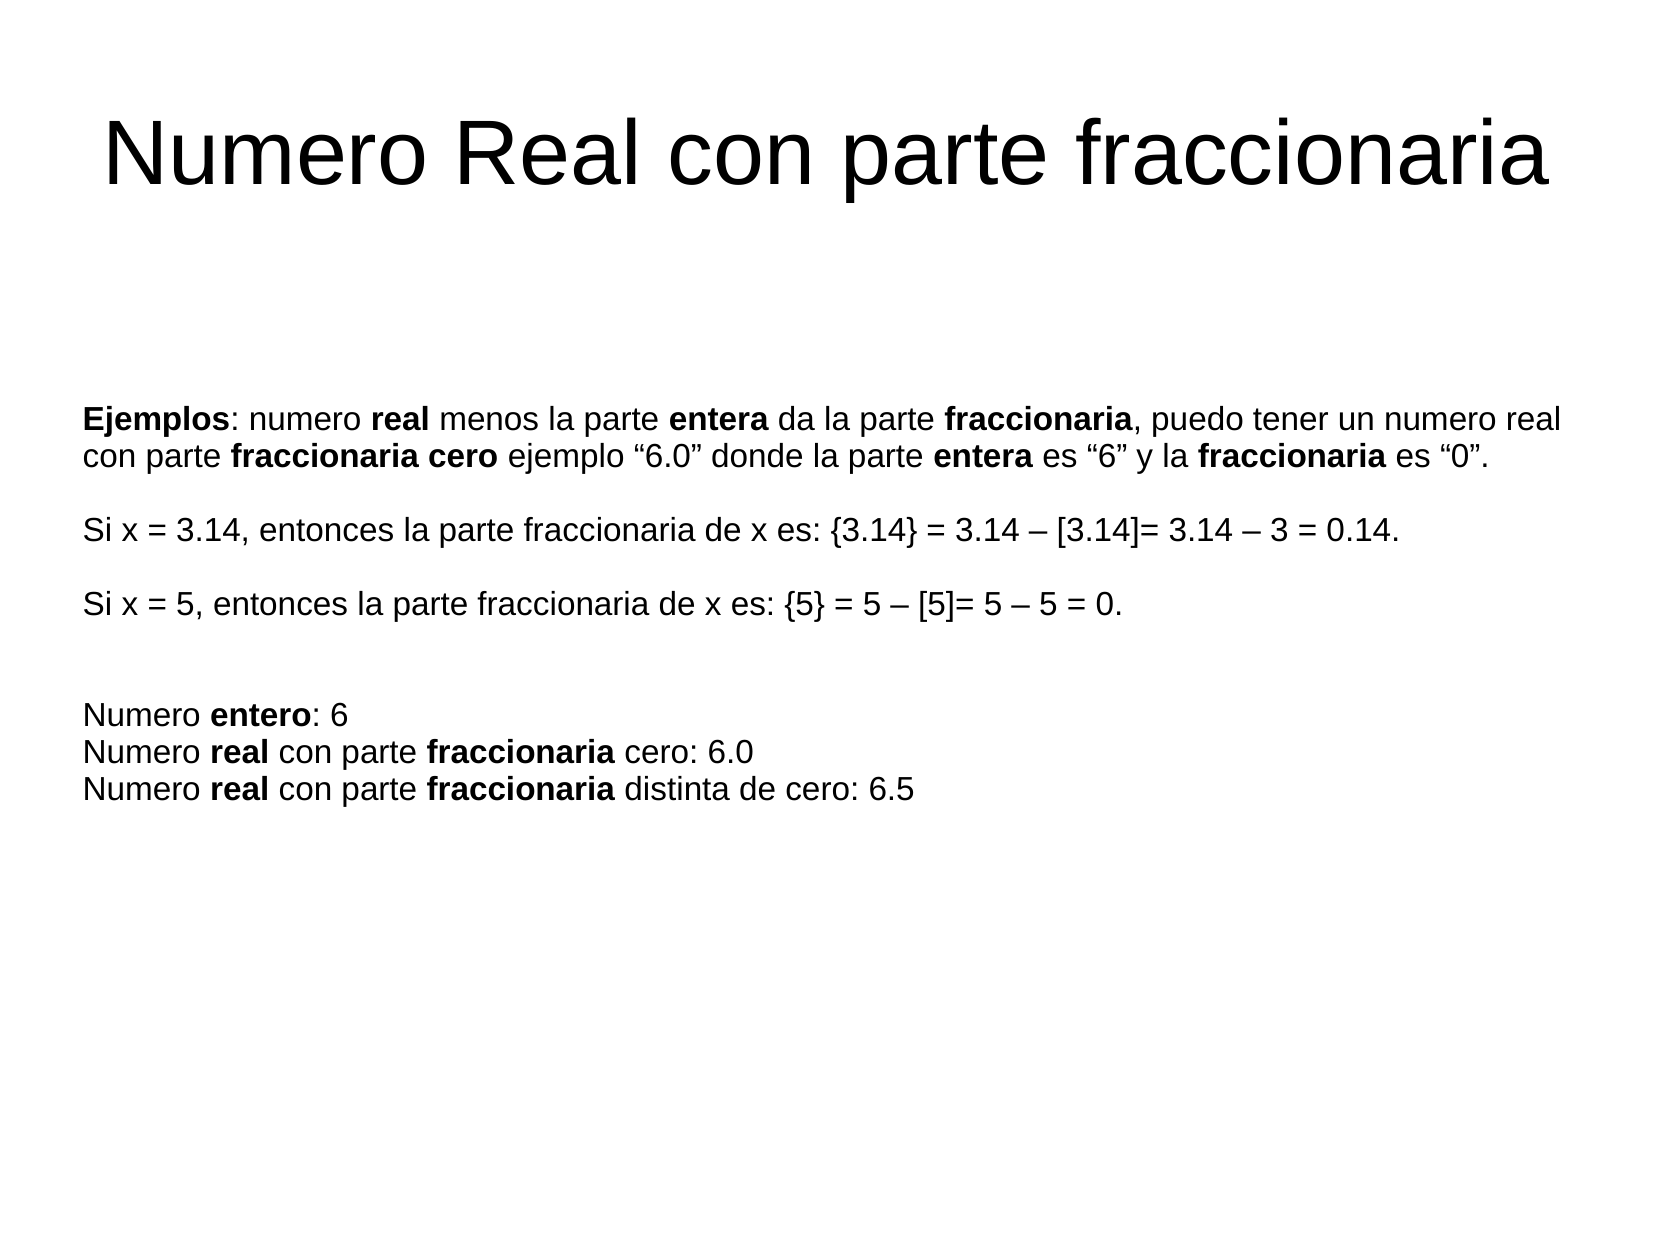

# Numero Real con parte fraccionaria
Ejemplos: numero real menos la parte entera da la parte fraccionaria, puedo tener un numero real con parte fraccionaria cero ejemplo “6.0” donde la parte entera es “6” y la fraccionaria es “0”.
Si x = 3.14, entonces la parte fraccionaria de x es: {3.14} = 3.14 – [3.14]= 3.14 – 3 = 0.14.
Si x = 5, entonces la parte fraccionaria de x es: {5} = 5 – [5]= 5 – 5 = 0.
Numero entero: 6
Numero real con parte fraccionaria cero: 6.0
Numero real con parte fraccionaria distinta de cero: 6.5